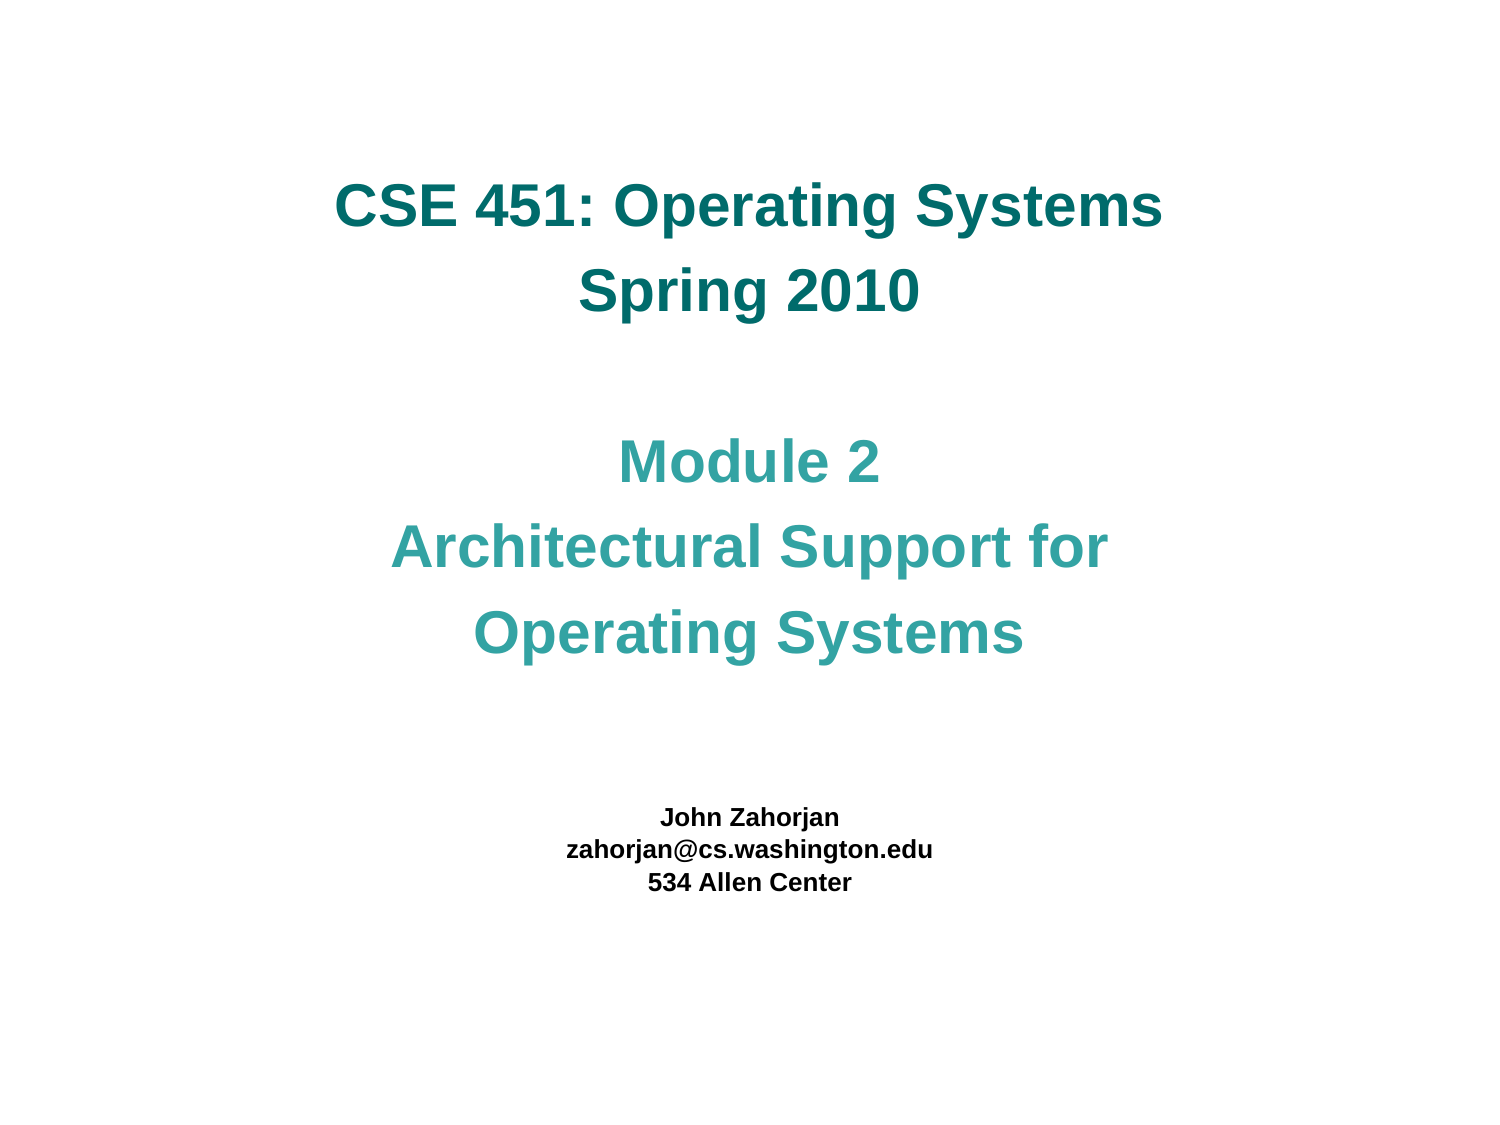

# CSE 451: Operating Systems Spring 2010 Module 2 Architectural Support for Operating Systems
John Zahorjan
zahorjan@cs.washington.edu
534 Allen Center
1